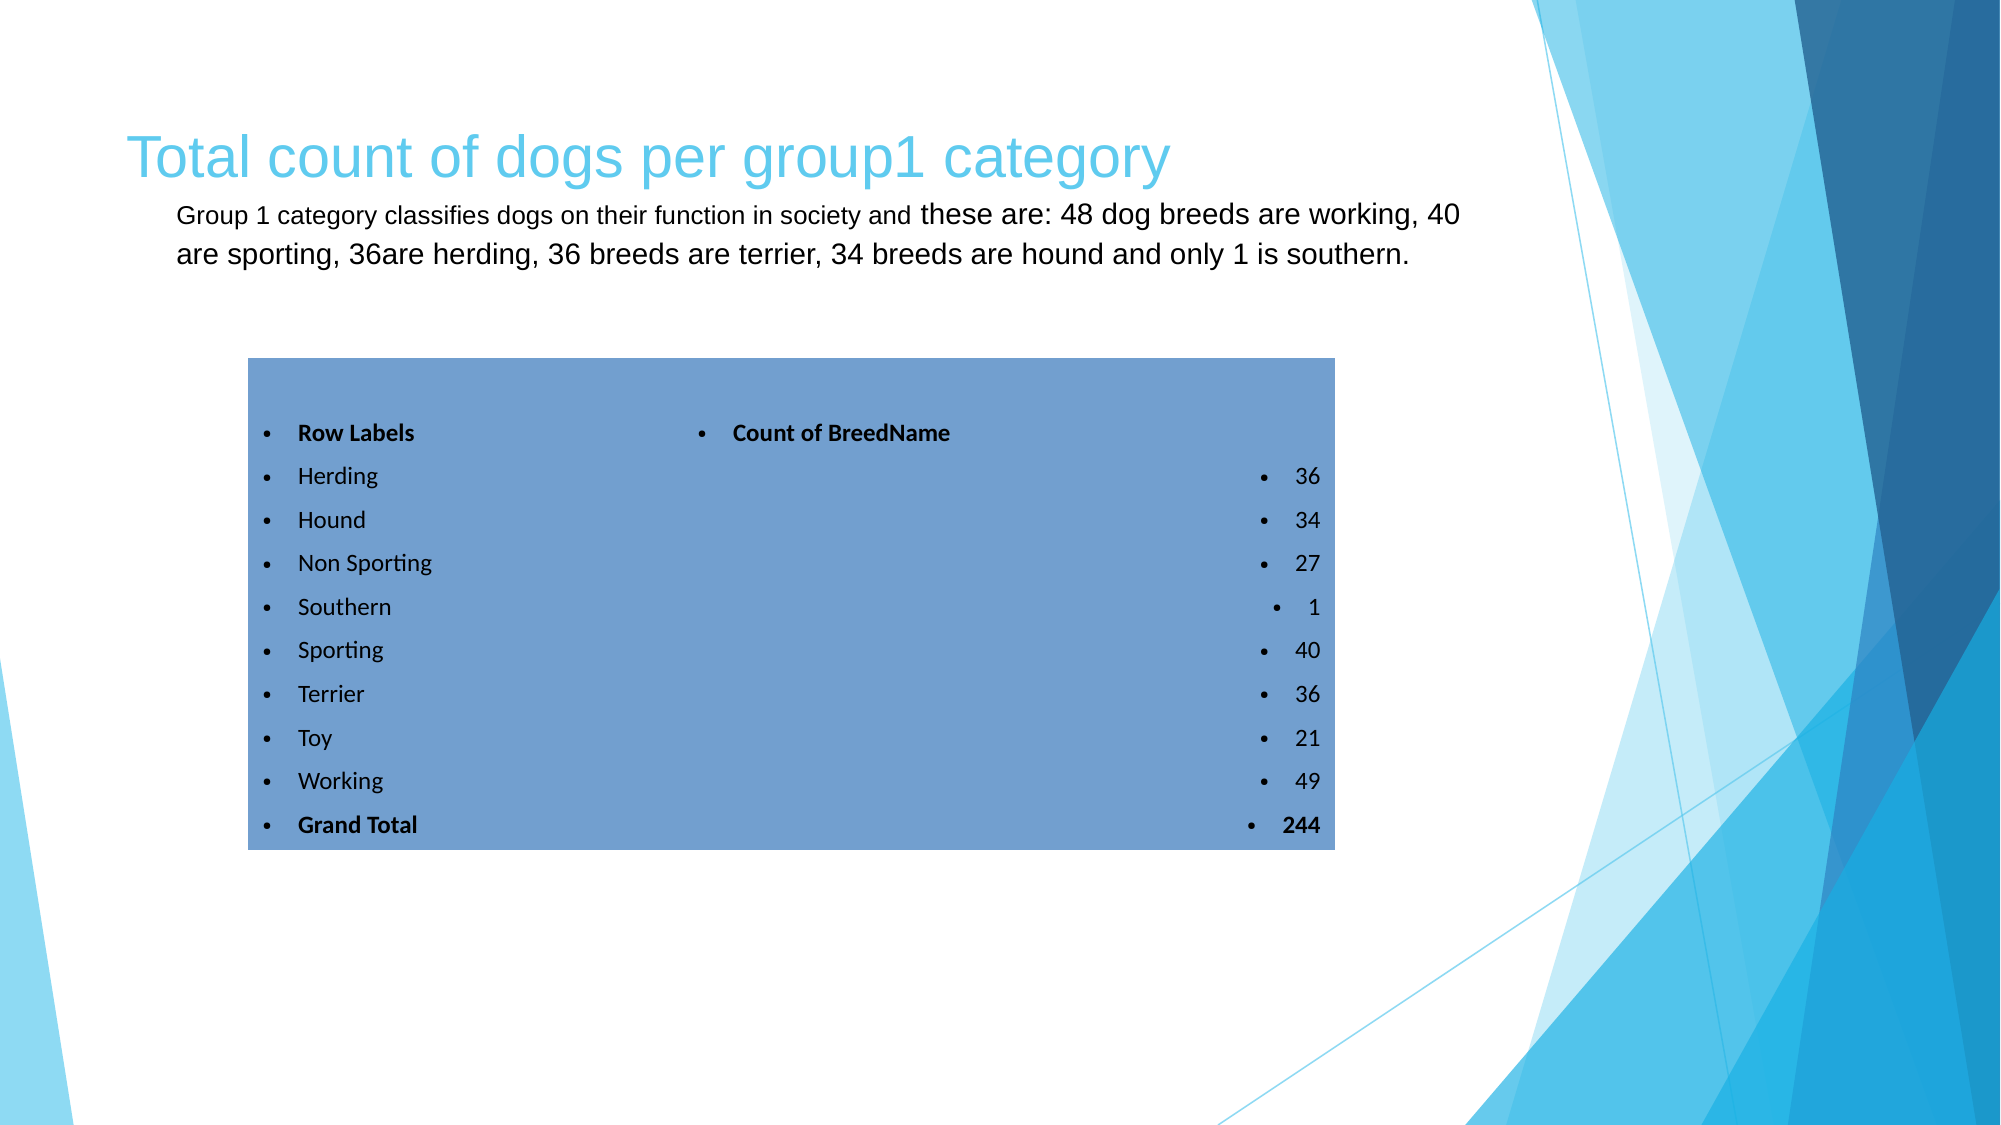

# Total count of dogs per group1 category Group 1 category classifies dogs on their function in society and these are: 48 dog breeds are working, 40 are sporting, 36are herding, 36 breeds are terrier, 34 breeds are hound and only 1 is southern.
| | |
| --- | --- |
| Row Labels | Count of BreedName |
| Herding | 36 |
| Hound | 34 |
| Non Sporting | 27 |
| Southern | 1 |
| Sporting | 40 |
| Terrier | 36 |
| Toy | 21 |
| Working | 49 |
| Grand Total | 244 |